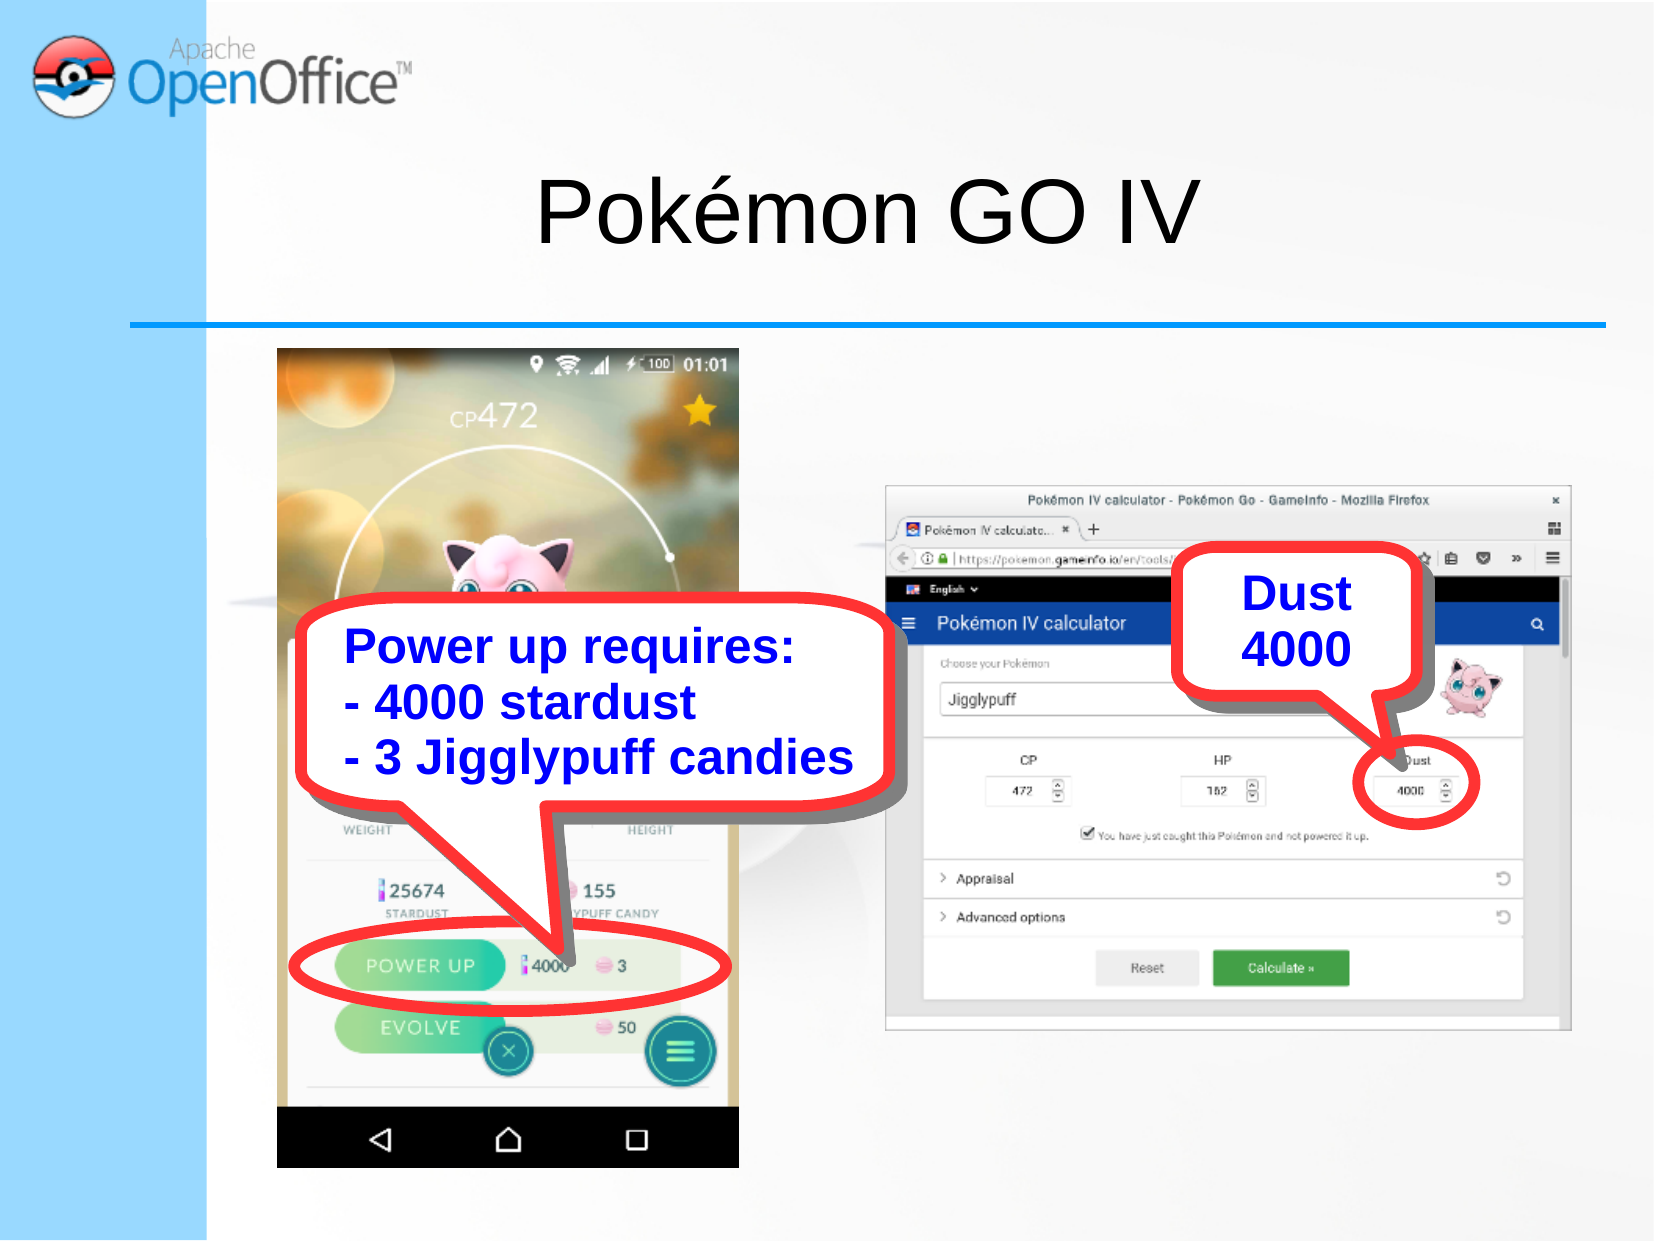

# Pokémon GO IV
Dust
4000
Power up requires:
- 4000 stardust
- 3 Jigglypuff candies